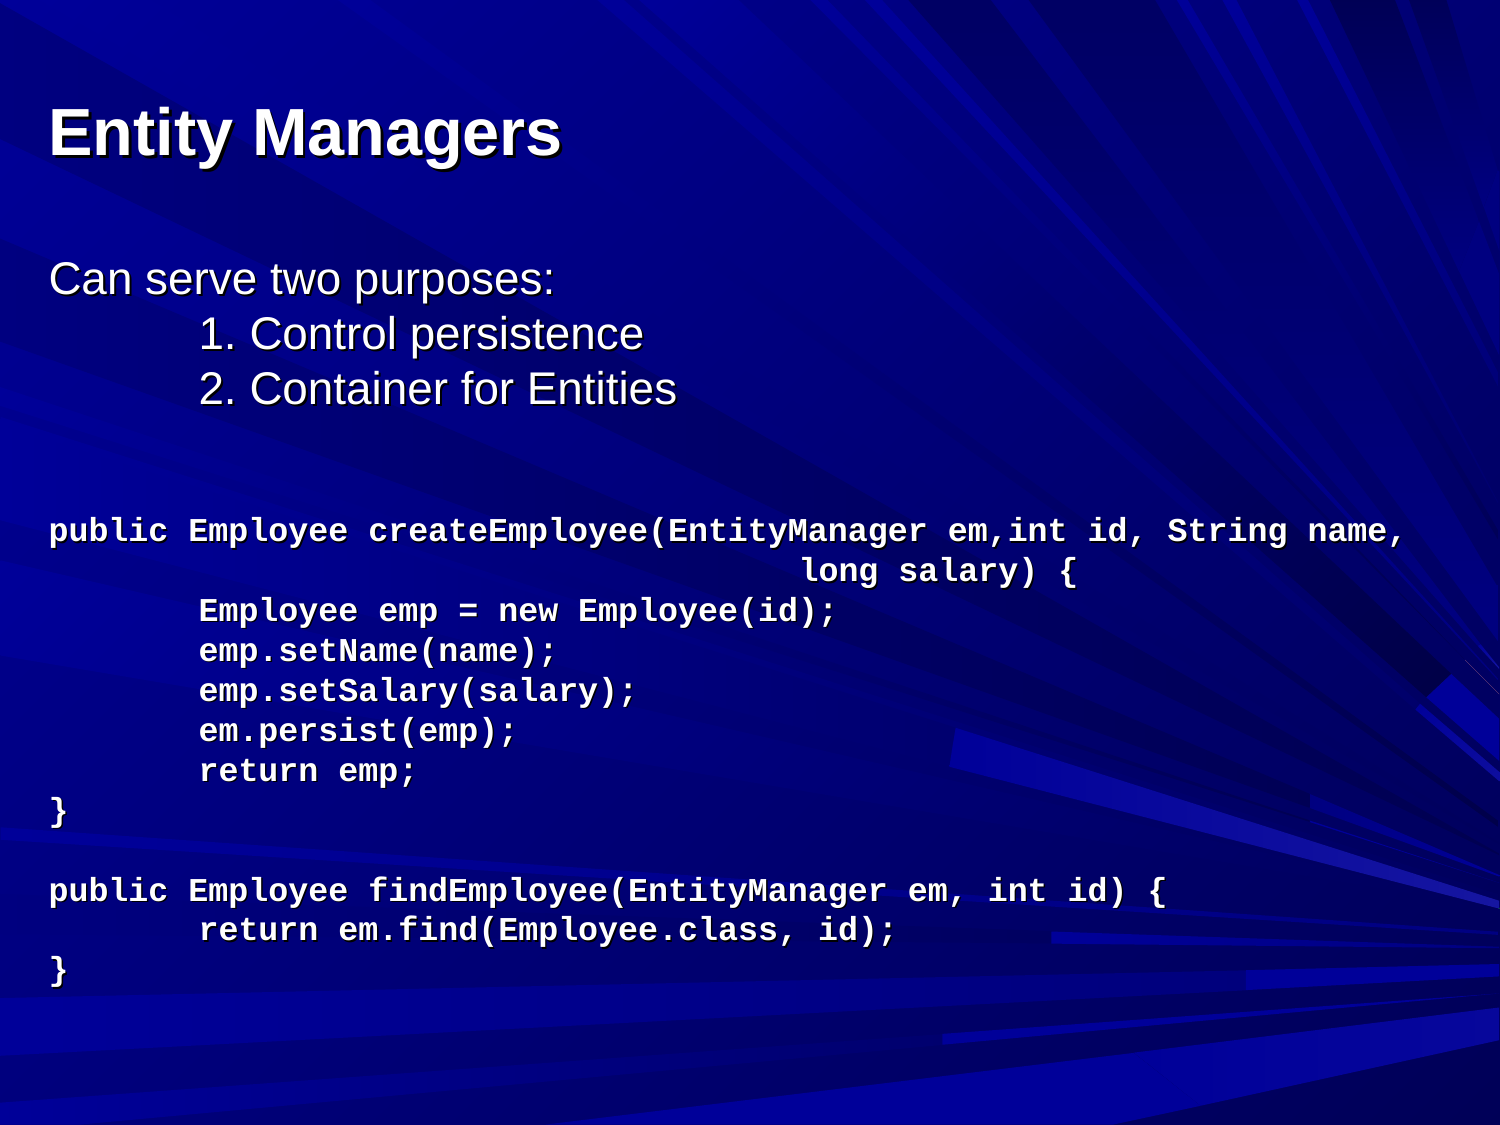

# Entity Managers Can serve two purposes: 1. Control persistence 2. Container for Entities public Employee createEmployee(EntityManager em,int id, String name, long salary) { Employee emp = new Employee(id); emp.setName(name); emp.setSalary(salary); em.persist(emp); return emp; } public Employee findEmployee(EntityManager em, int id) { return em.find(Employee.class, id); }